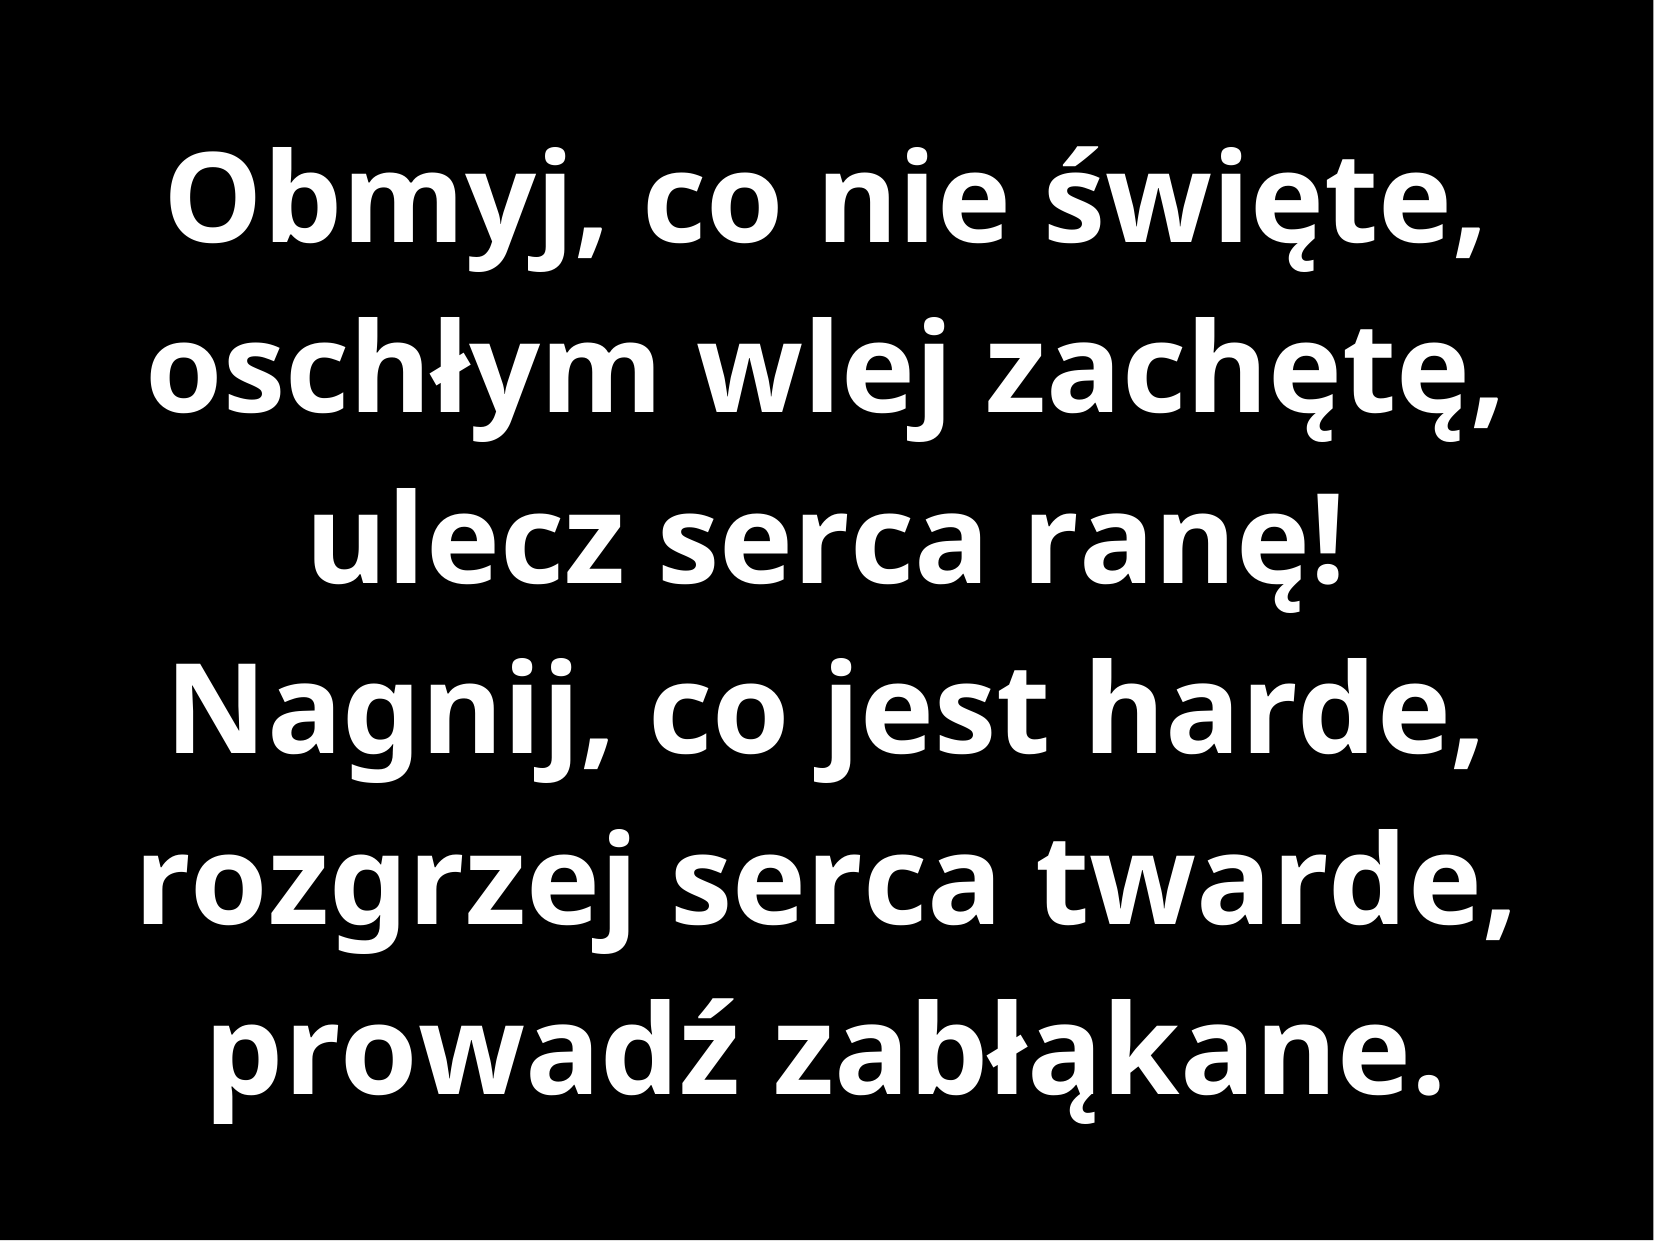

# Obmyj, co nie święte, oschłym wlej zachętę, ulecz serca ranę! Nagnij, co jest harde, rozgrzej serca twarde, prowadź zabłąkane.